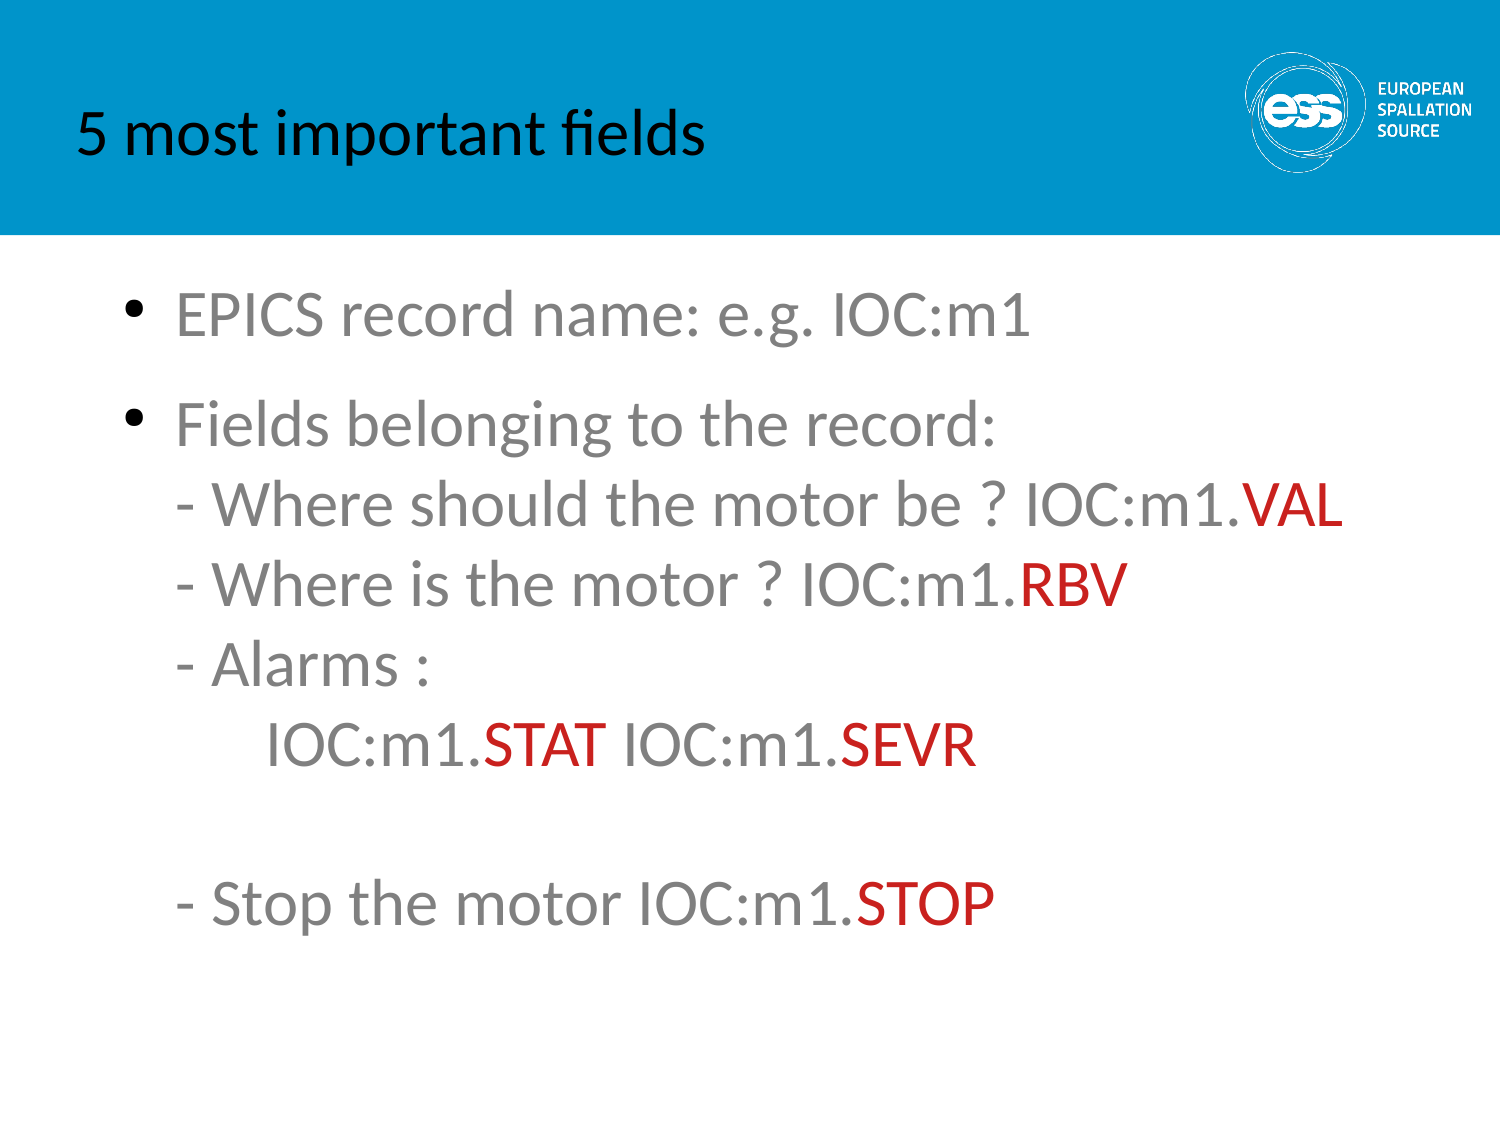

# 5 most important fields
EPICS record name: e.g. IOC:m1
Fields belonging to the record:
- Where should the motor be ? IOC:m1.VAL
- Where is the motor ? IOC:m1.RBV
- Alarms :
 IOC:m1.STAT IOC:m1.SEVR
- Stop the motor IOC:m1.STOP